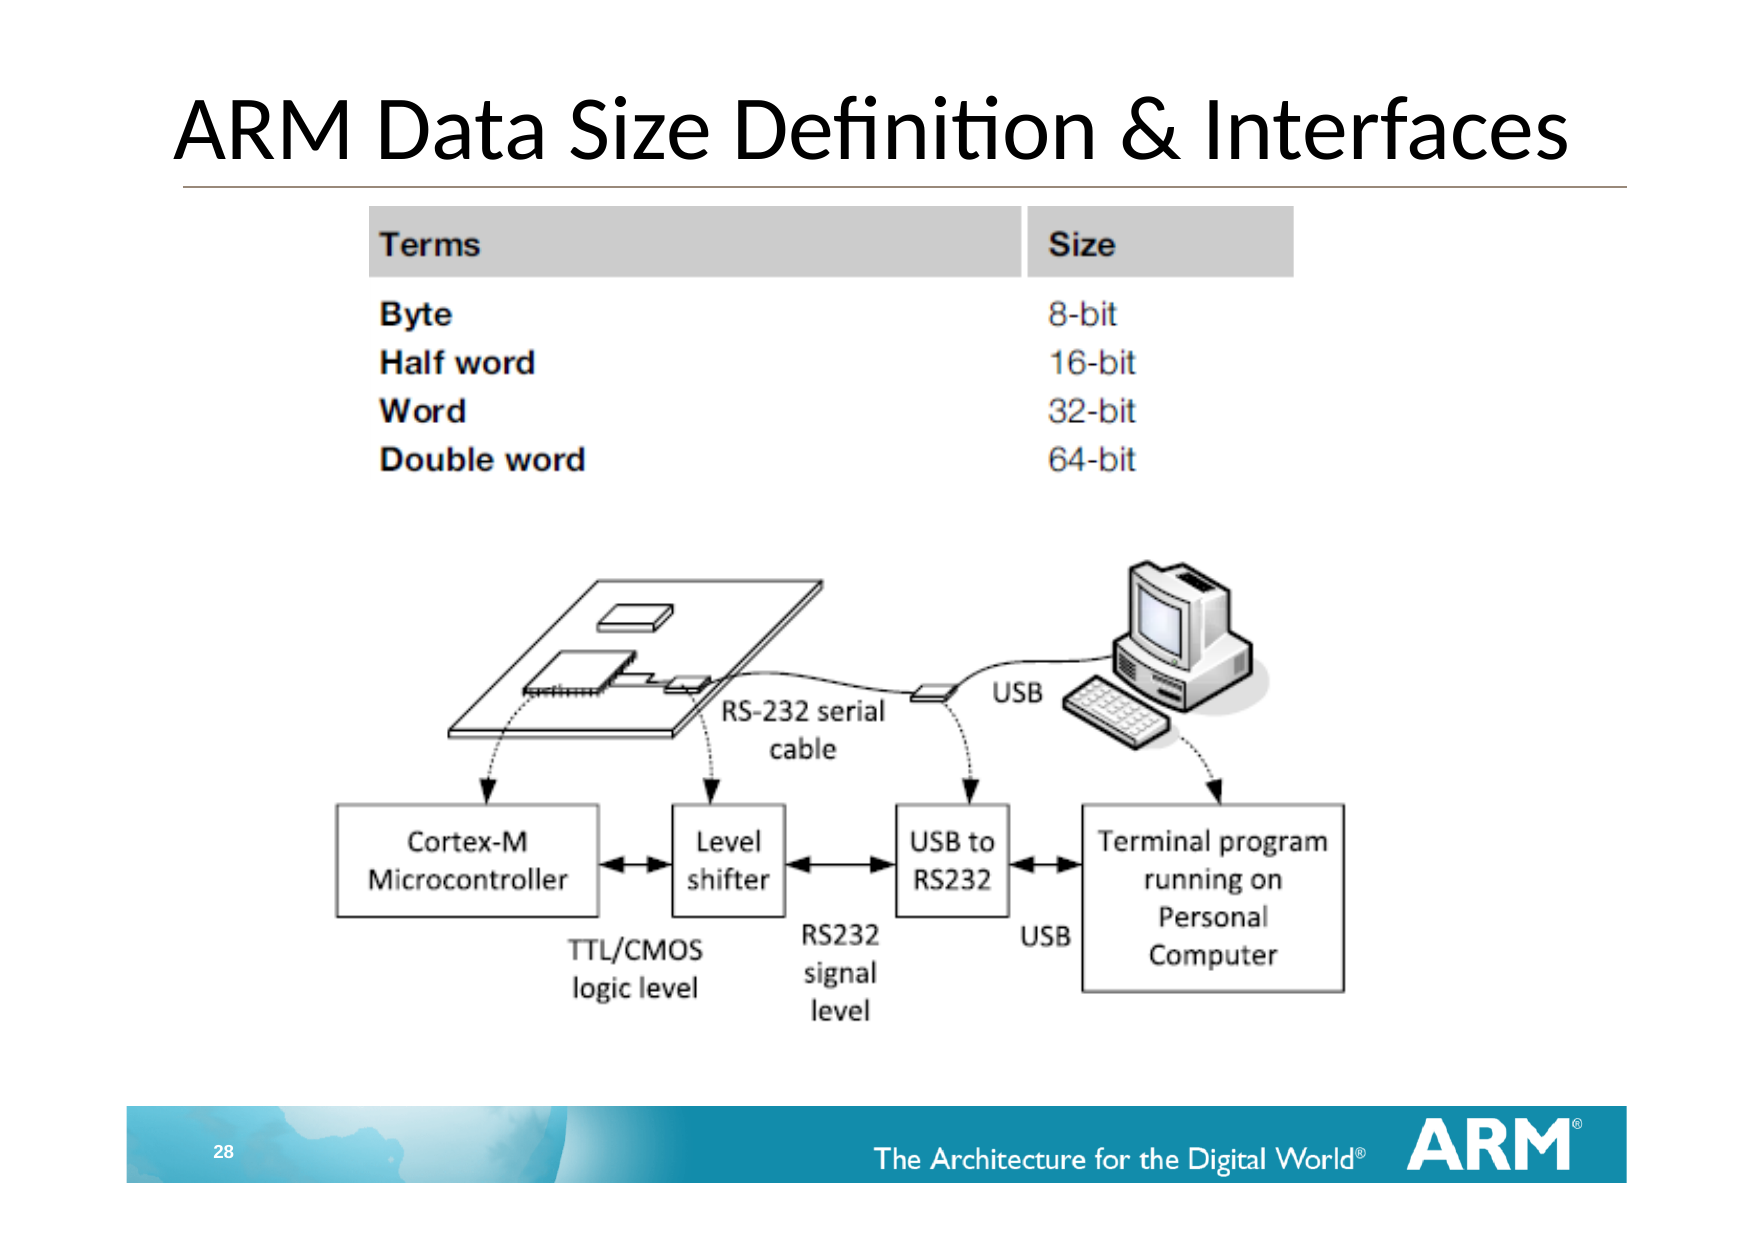

# ARM Data Size Definition & Interfaces